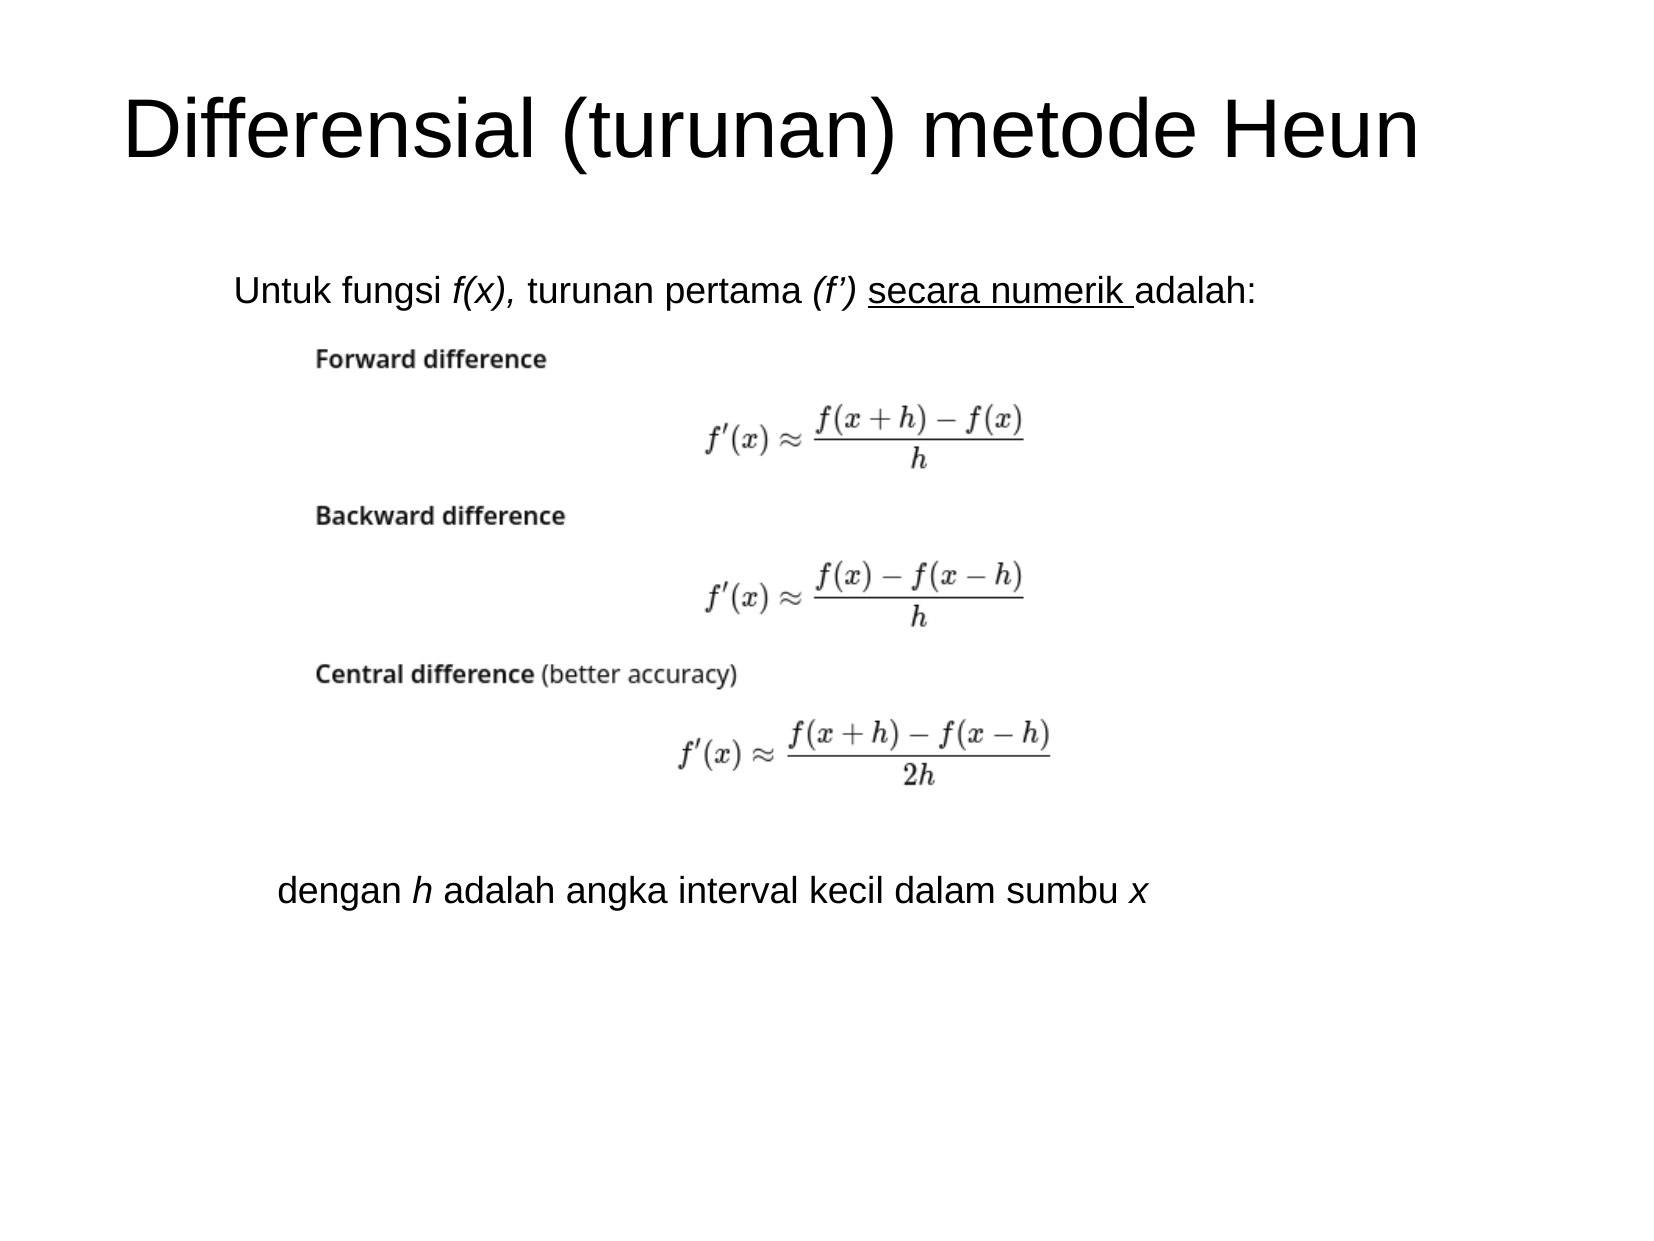

Differensial (turunan) metode Heun
Untuk fungsi f(x), turunan pertama (f’) secara numerik adalah:
dengan h adalah angka interval kecil dalam sumbu x